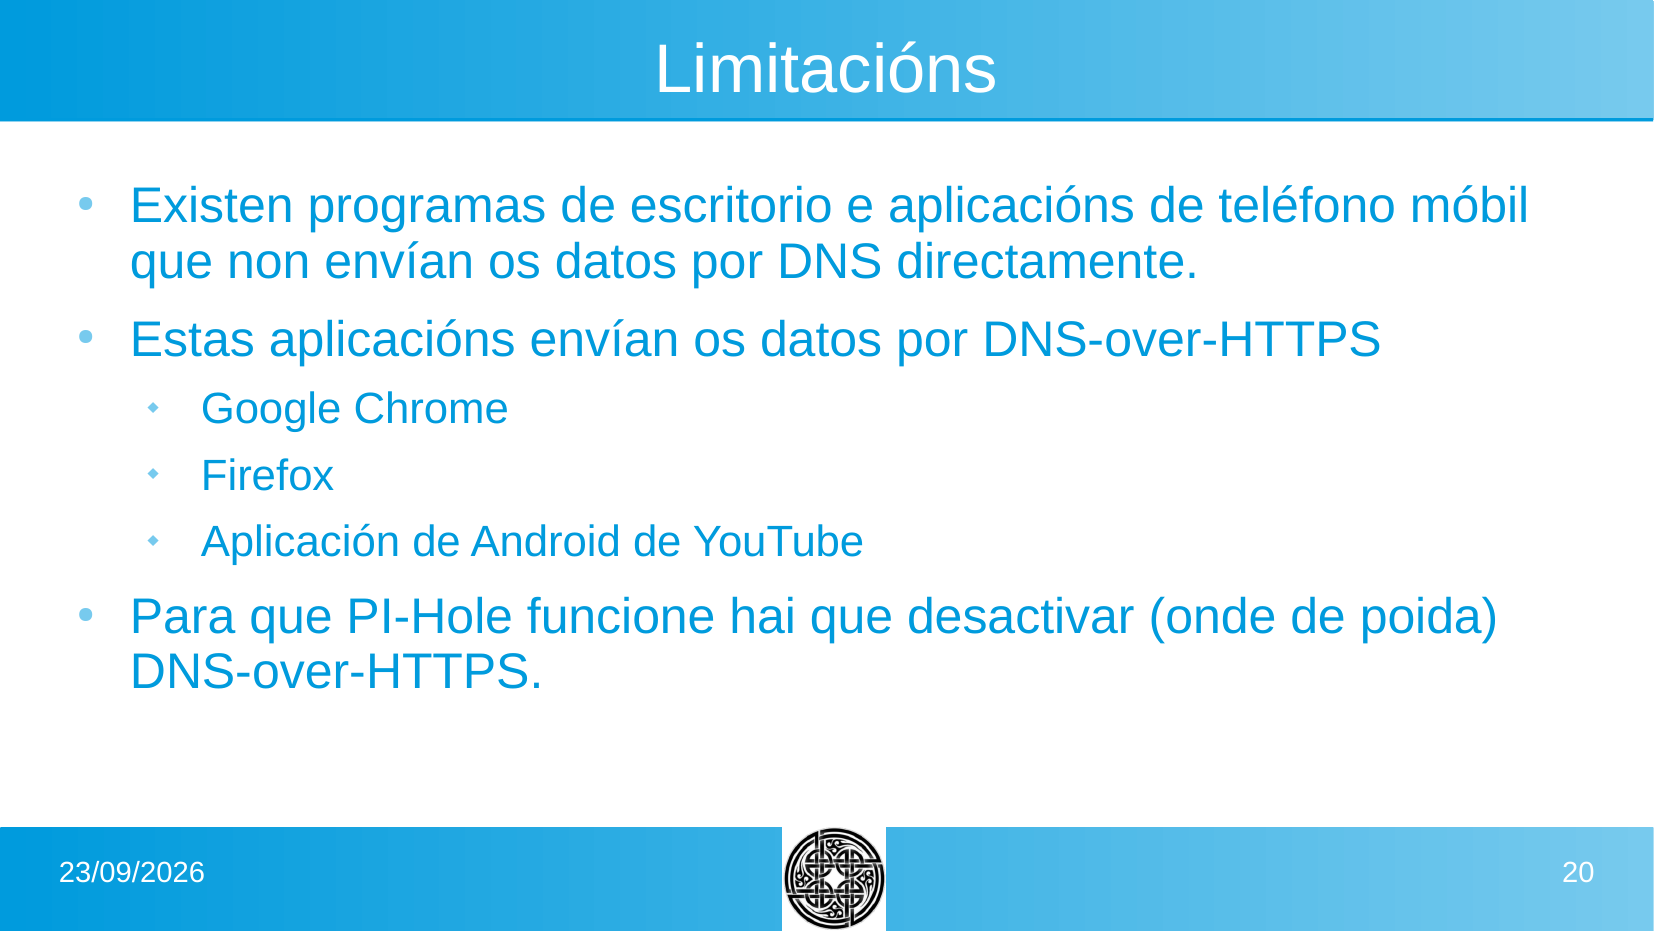

# Limitacións
Existen programas de escritorio e aplicacións de teléfono móbil que non envían os datos por DNS directamente.
Estas aplicacións envían os datos por DNS-over-HTTPS
Google Chrome
Firefox
Aplicación de Android de YouTube
Para que PI-Hole funcione hai que desactivar (onde de poida) DNS-over-HTTPS.
20